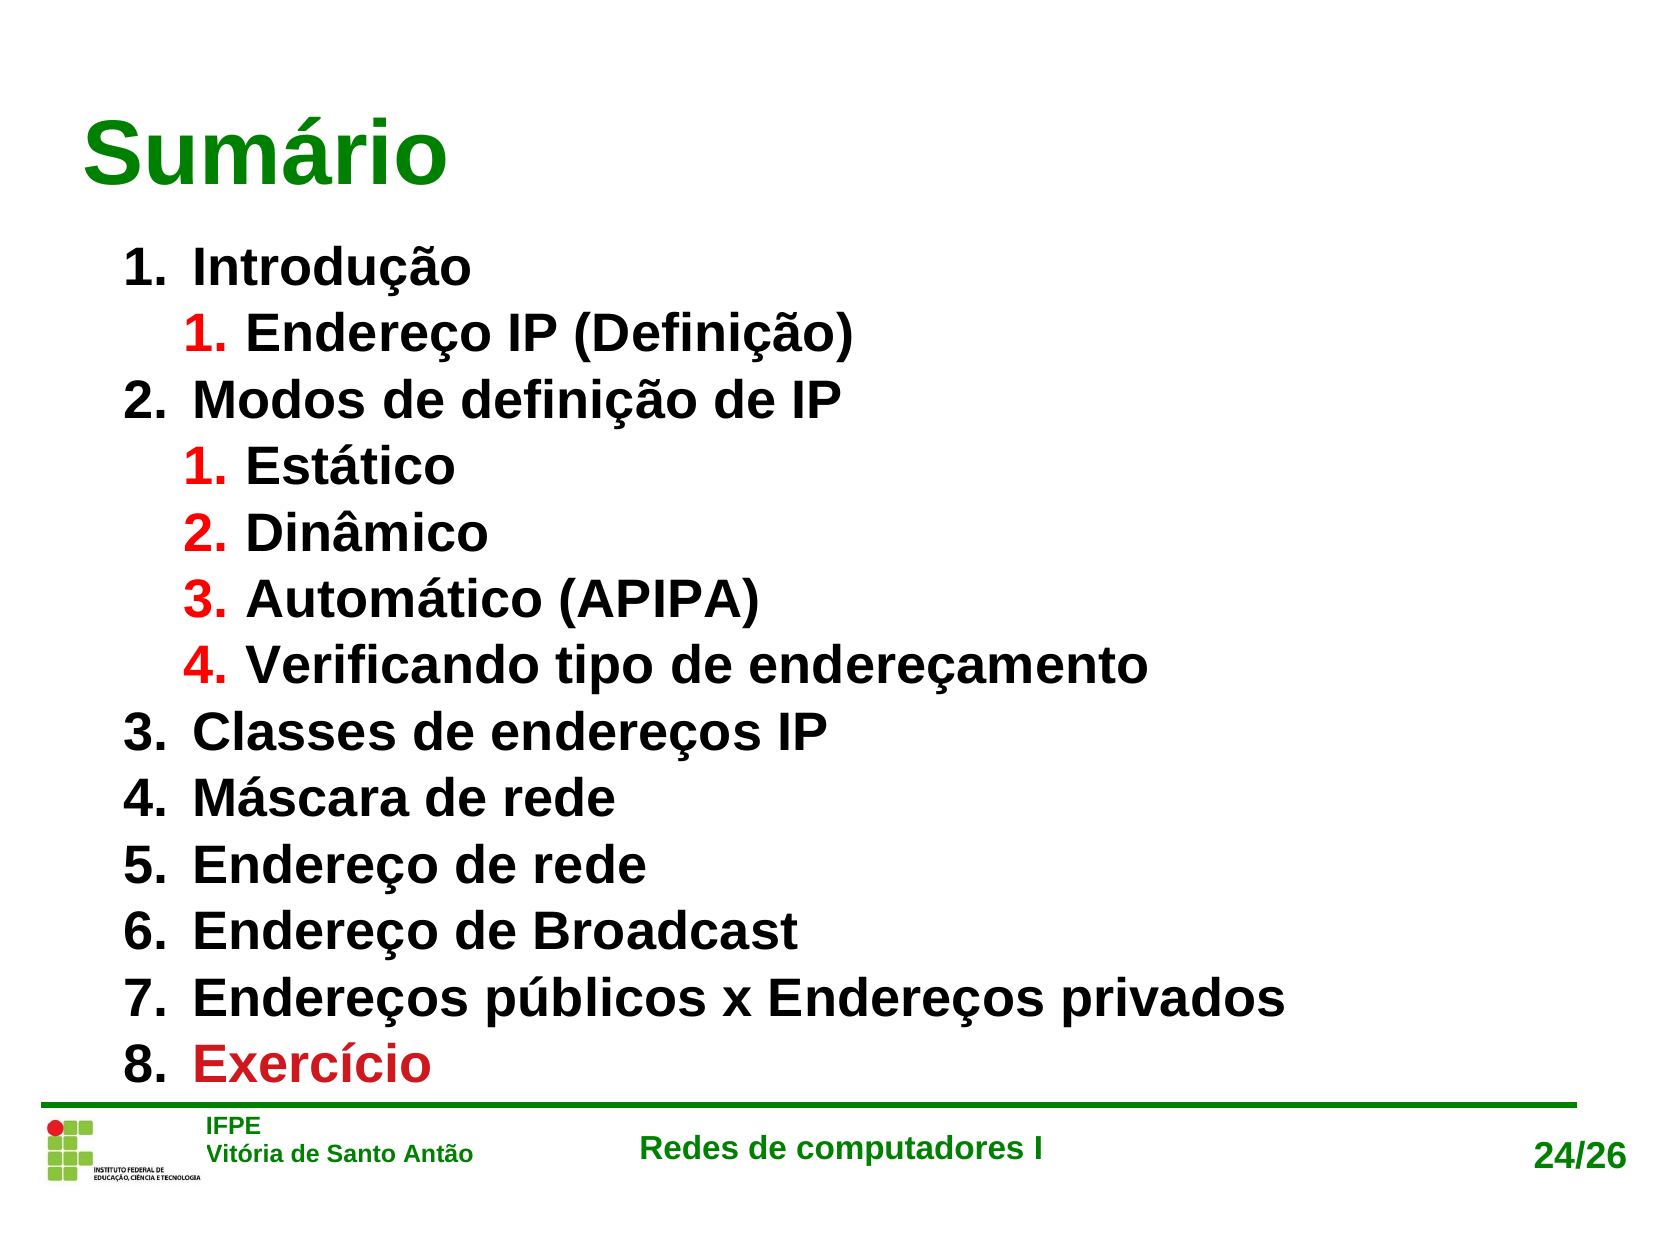

# Sumário
 Introdução
 Endereço IP (Definição)
 Modos de definição de IP
 Estático
 Dinâmico
 Automático (APIPA)
 Verificando tipo de endereçamento
 Classes de endereços IP
 Máscara de rede
 Endereço de rede
 Endereço de Broadcast
 Endereços públicos x Endereços privados
 Exercício